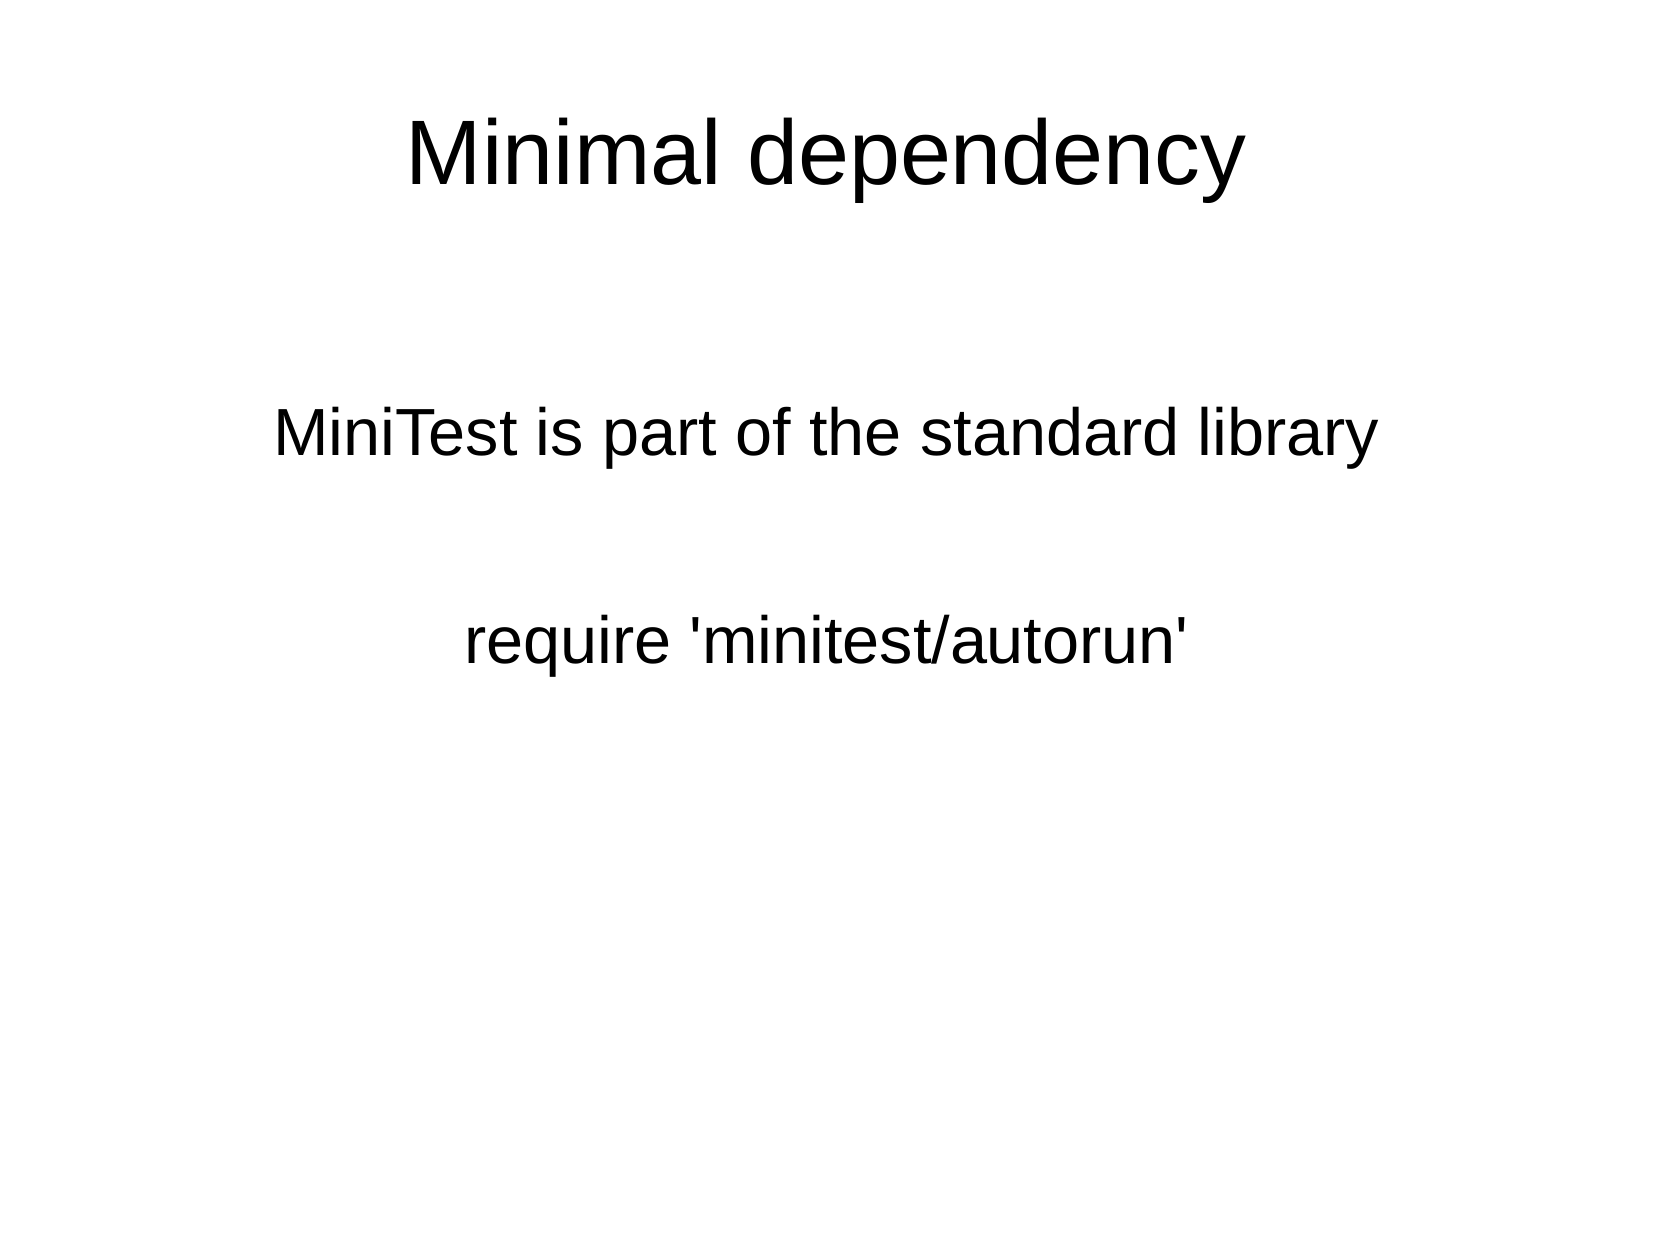

# Minimal dependency
MiniTest is part of the standard library
require 'minitest/autorun'